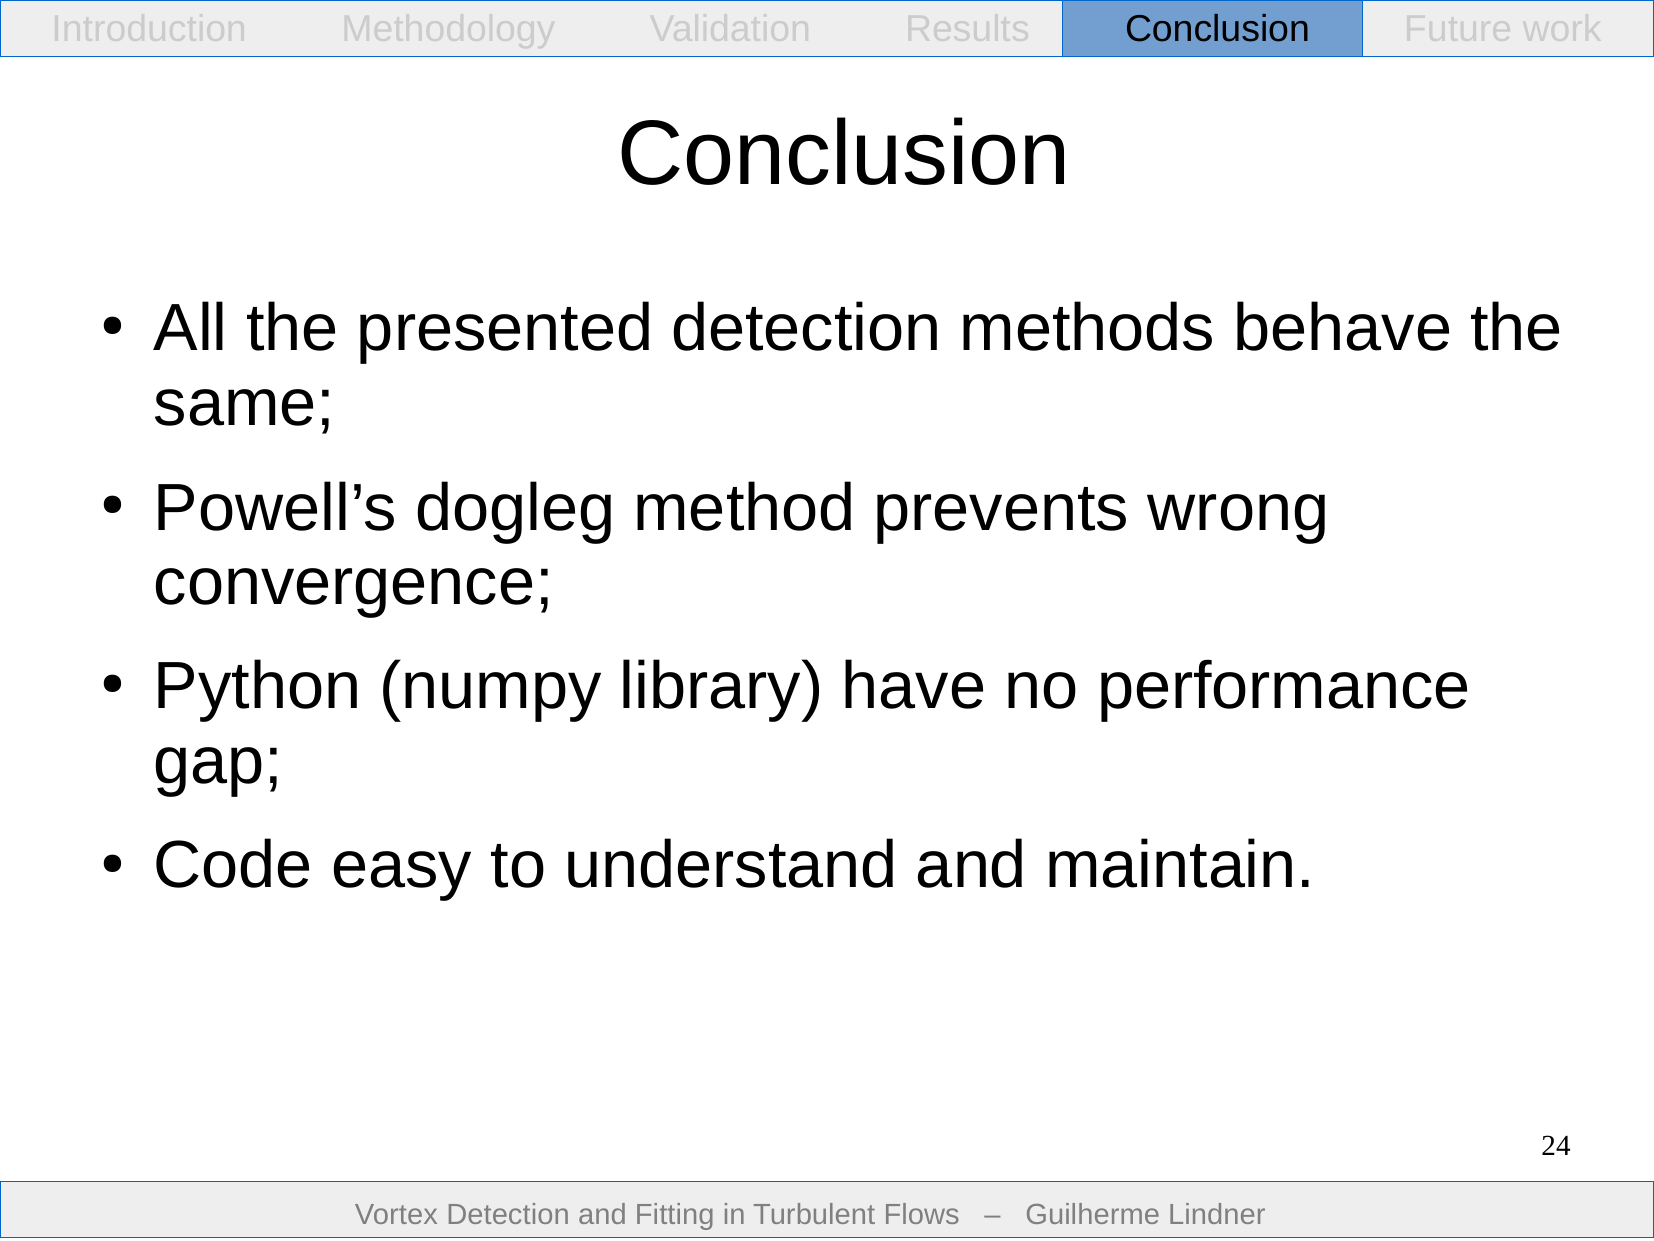

Introduction Methodology Validation Results Conclusion Future work
# Conclusion
All the presented detection methods behave the same;
Powell’s dogleg method prevents wrong convergence;
Python (numpy library) have no performance gap;
Code easy to understand and maintain.
24
Vortex Detection and Fitting in Turbulent Flows – Guilherme Lindner